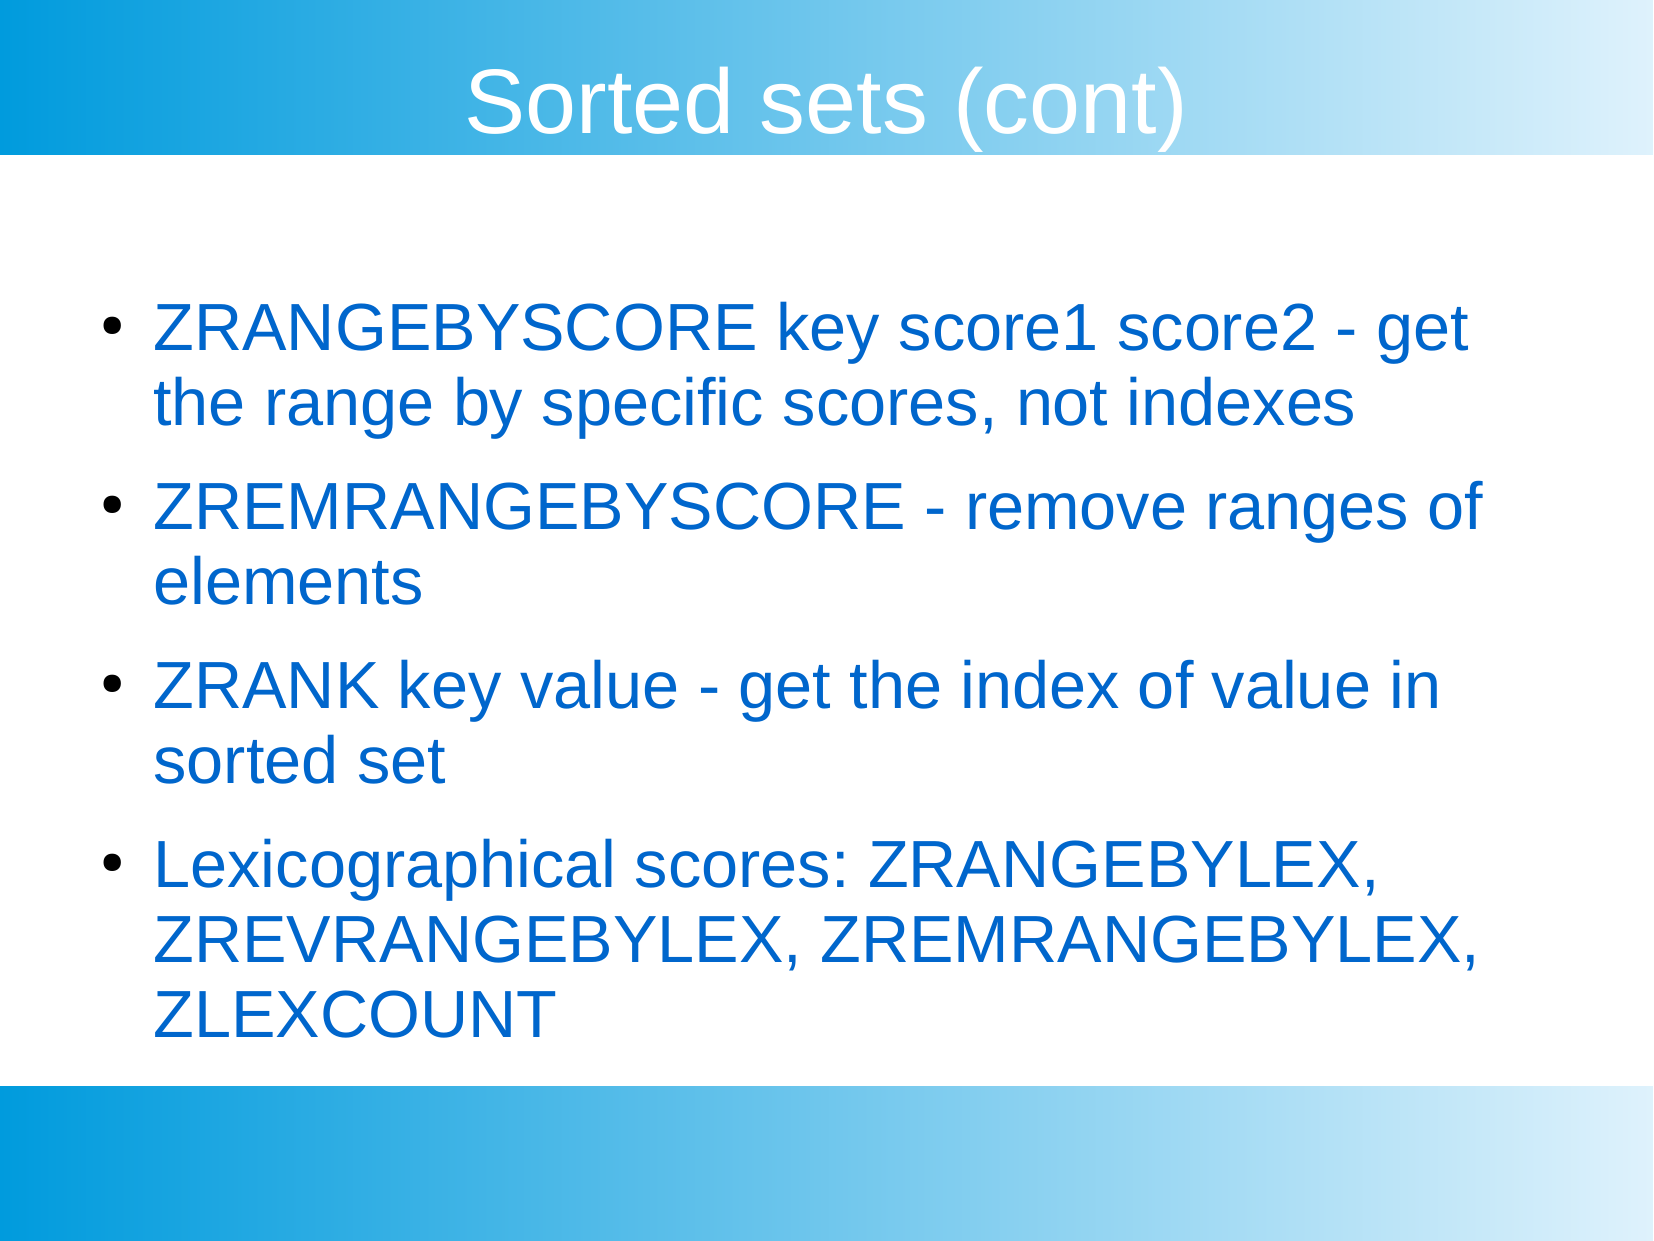

# Sorted sets (cont)
ZRANGEBYSCORE key score1 score2 - get the range by specific scores, not indexes
ZREMRANGEBYSCORE - remove ranges of elements
ZRANK key value - get the index of value in sorted set
Lexicographical scores: ZRANGEBYLEX, ZREVRANGEBYLEX, ZREMRANGEBYLEX, ZLEXCOUNT